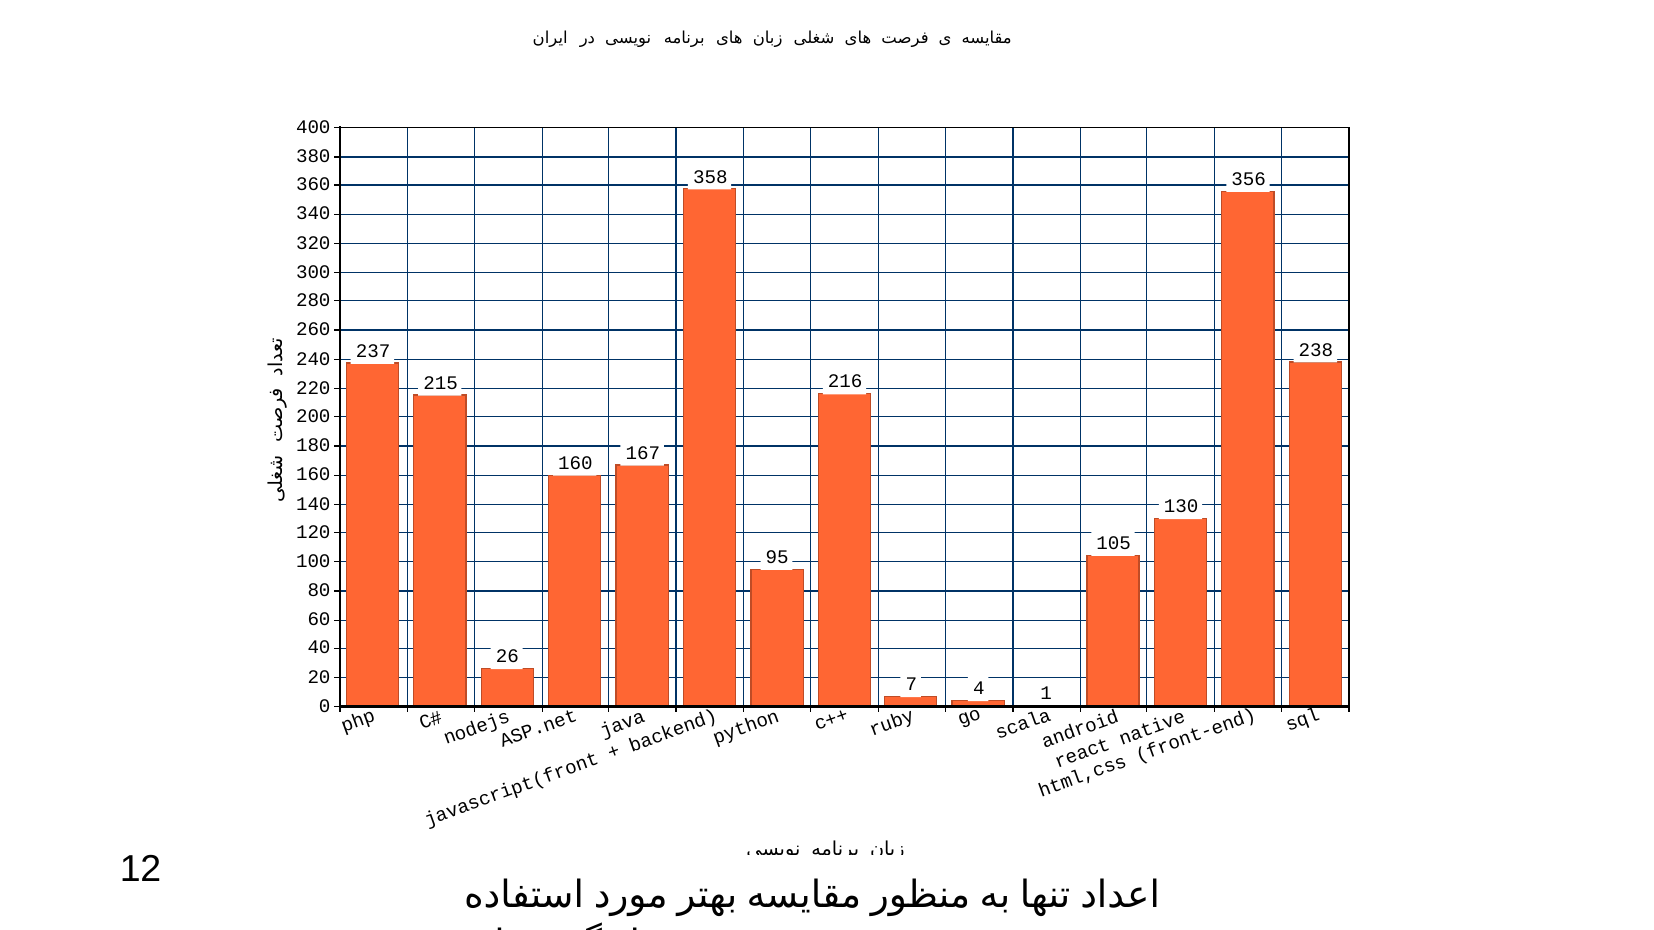

12
اعداد تنها به منظور مقایسه بهتر مورد استفاده قرار گرفته اند